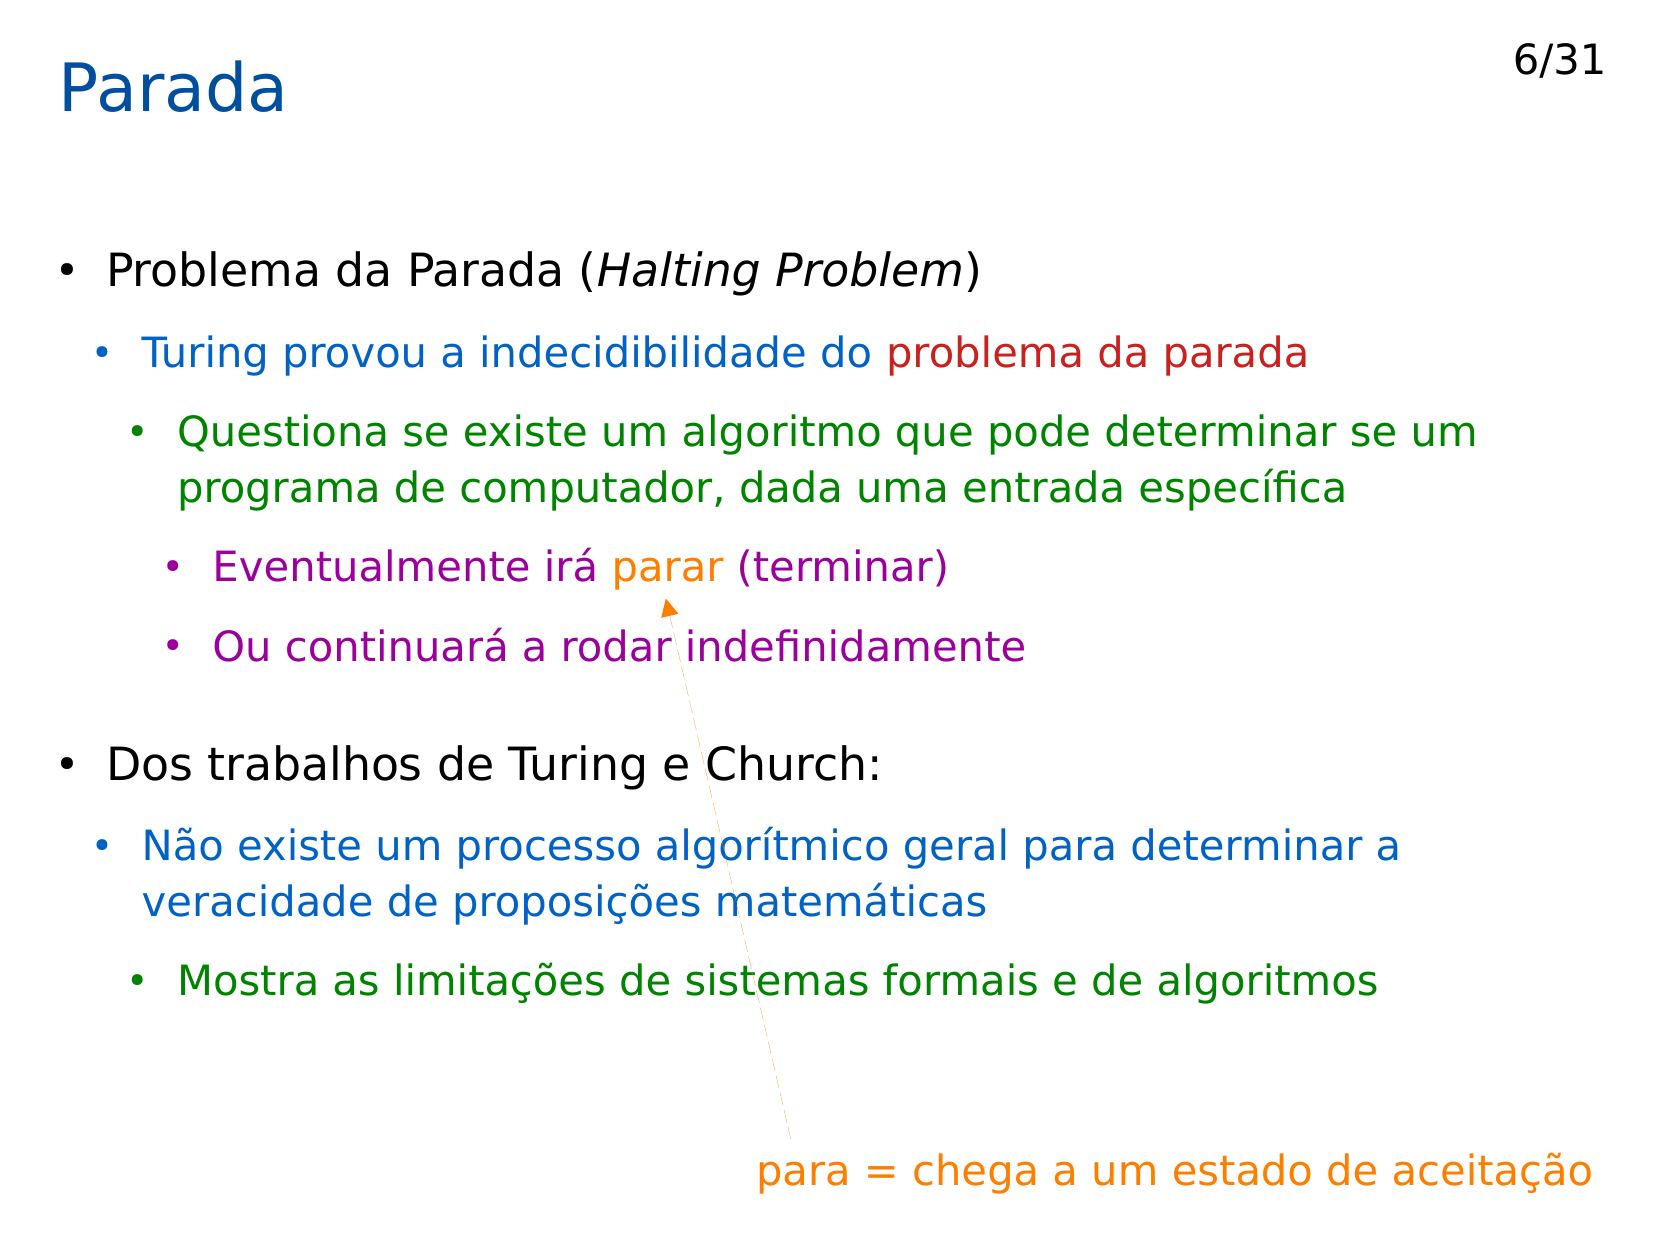

# Parada
6
Problema da Parada (Halting Problem)
Turing provou a indecidibilidade do problema da parada
Questiona se existe um algoritmo que pode determinar se um programa de computador, dada uma entrada específica
Eventualmente irá parar (terminar)
Ou continuará a rodar indefinidamente
Dos trabalhos de Turing e Church:
Não existe um processo algorítmico geral para determinar a veracidade de proposições matemáticas
Mostra as limitações de sistemas formais e de algoritmos
para = chega a um estado de aceitação